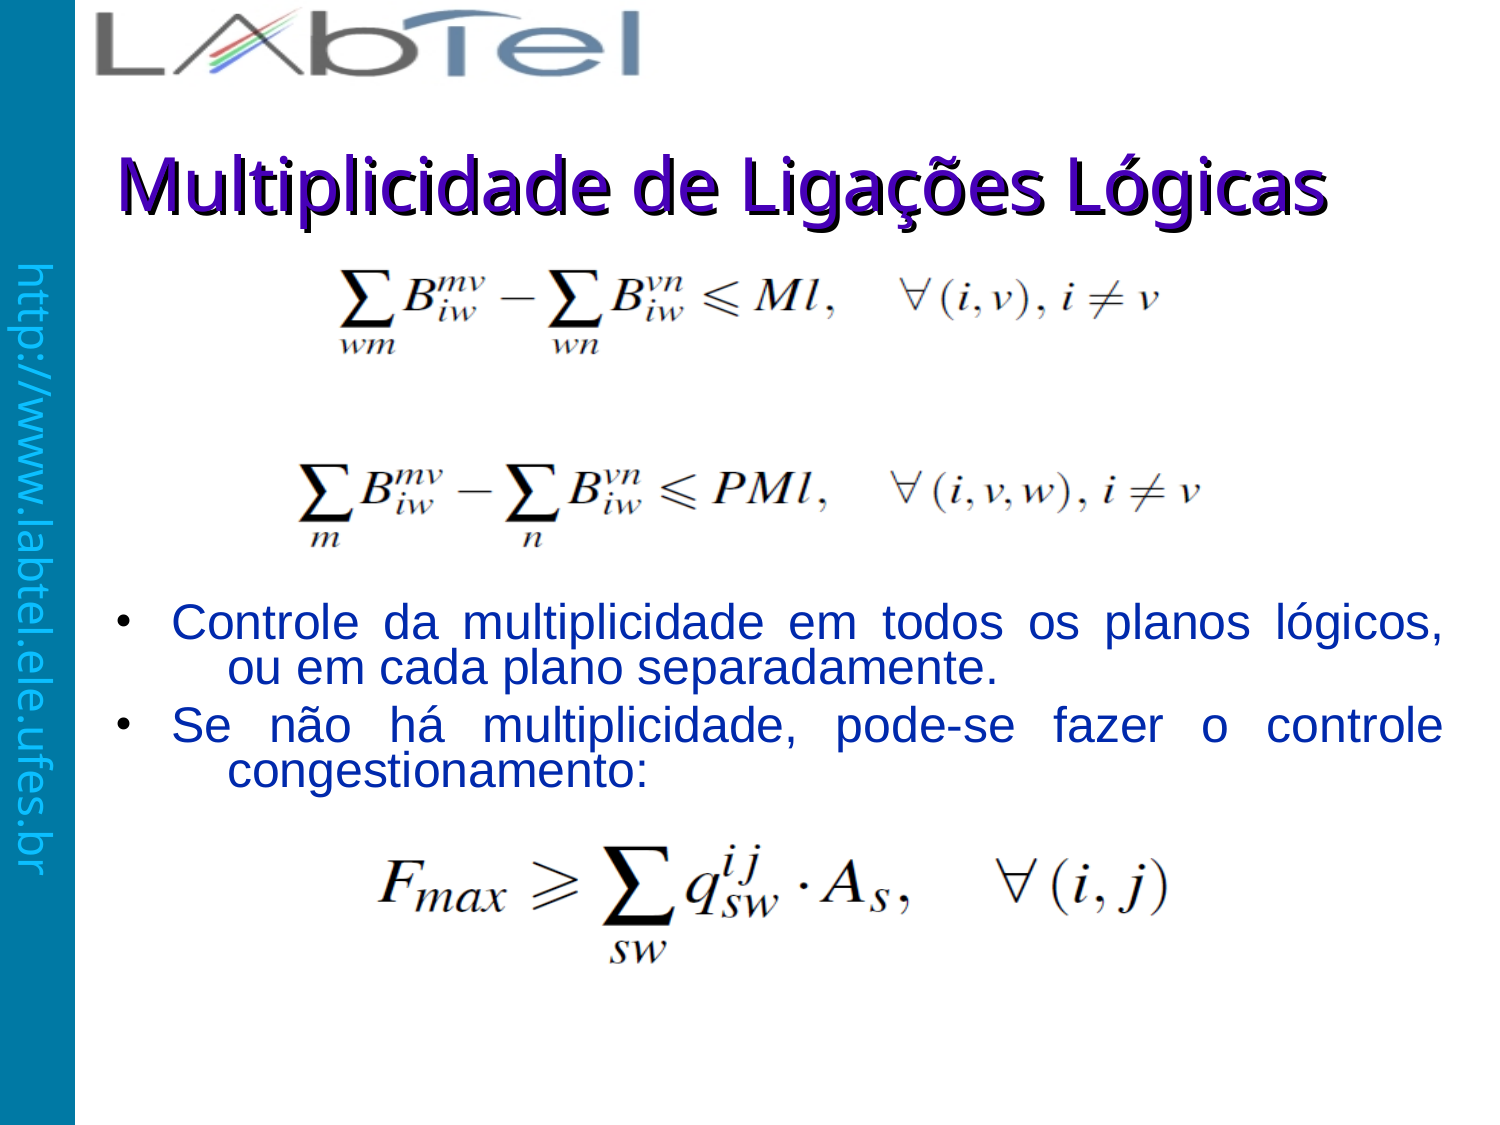

# Multiplicidade de Ligações Lógicas
Controle da multiplicidade em todos os planos lógicos, ou em cada plano separadamente.
Se não há multiplicidade, pode-se fazer o controle congestionamento: